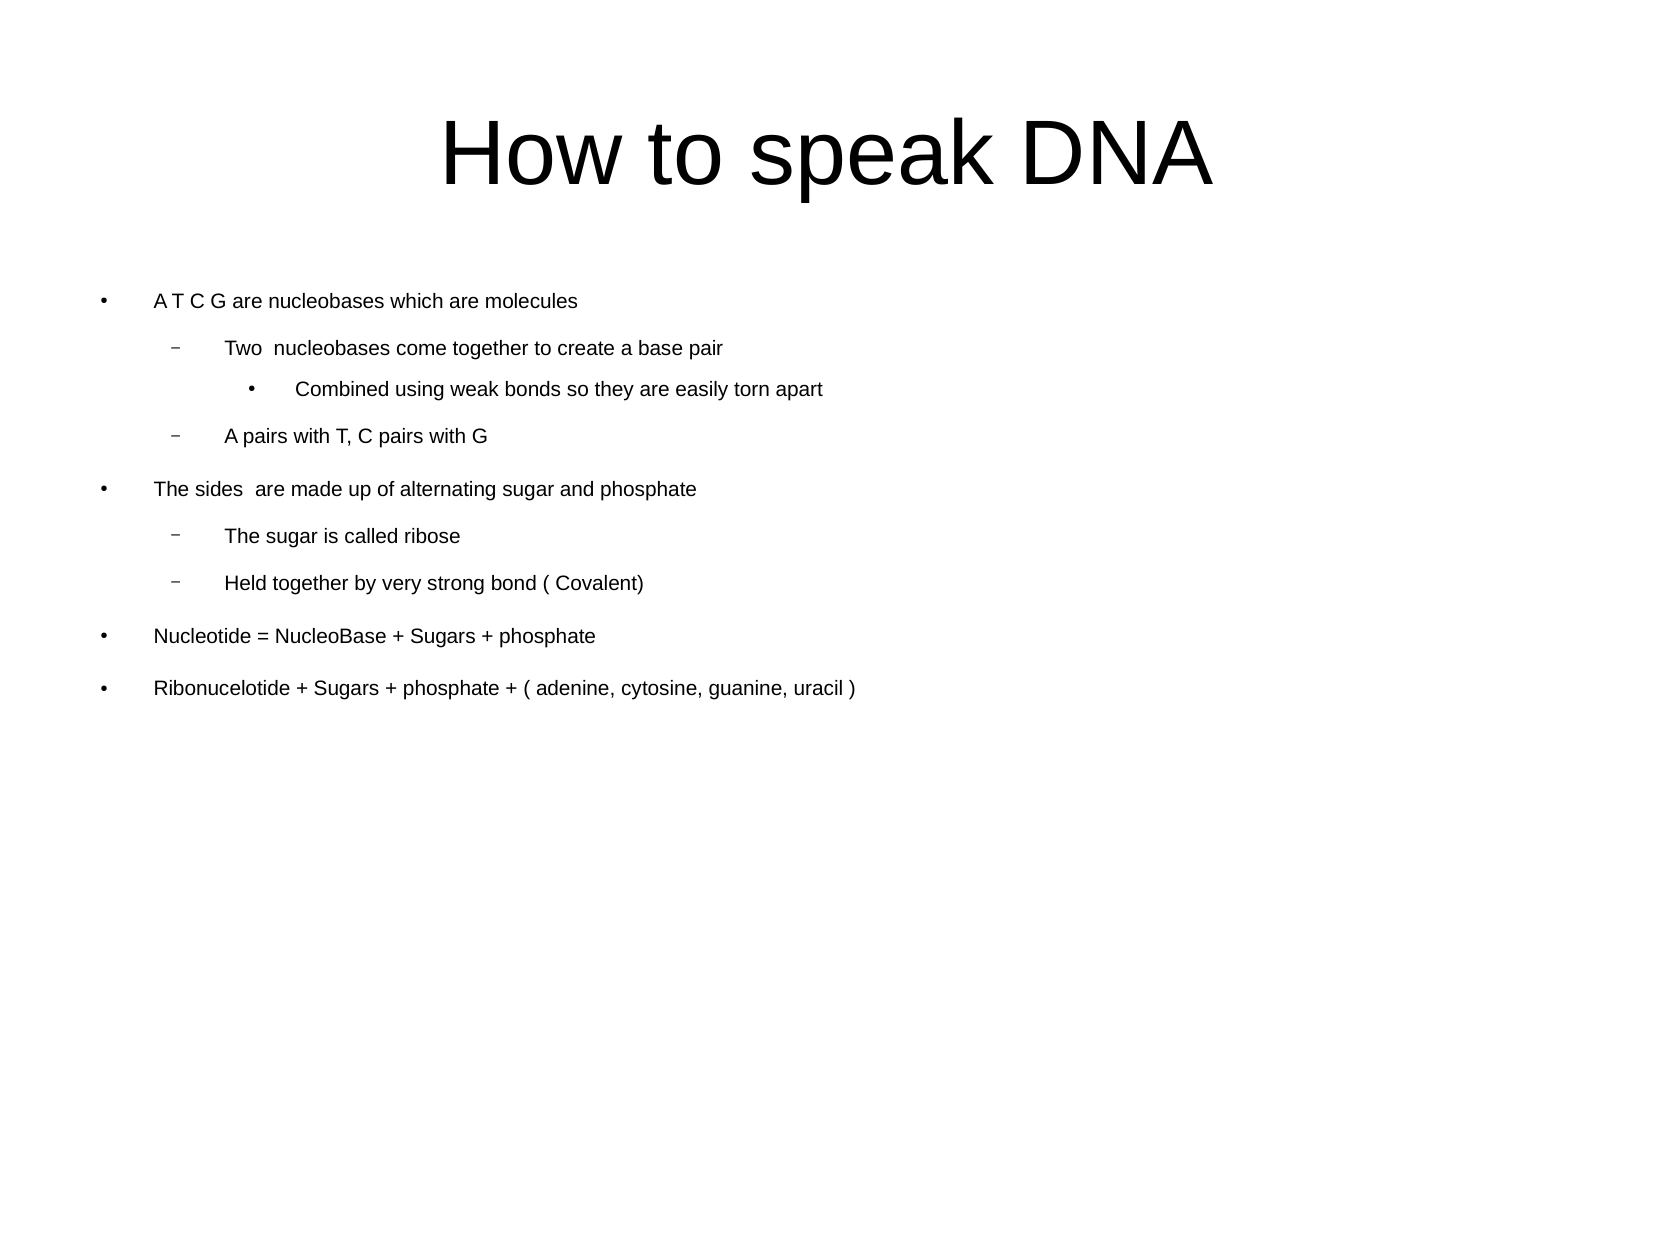

# How to speak DNA
A T C G are nucleobases which are molecules
Two nucleobases come together to create a base pair
Combined using weak bonds so they are easily torn apart
A pairs with T, C pairs with G
The sides are made up of alternating sugar and phosphate
The sugar is called ribose
Held together by very strong bond ( Covalent)
Nucleotide = NucleoBase + Sugars + phosphate
Ribonucelotide + Sugars + phosphate + ( adenine, cytosine, guanine, uracil )